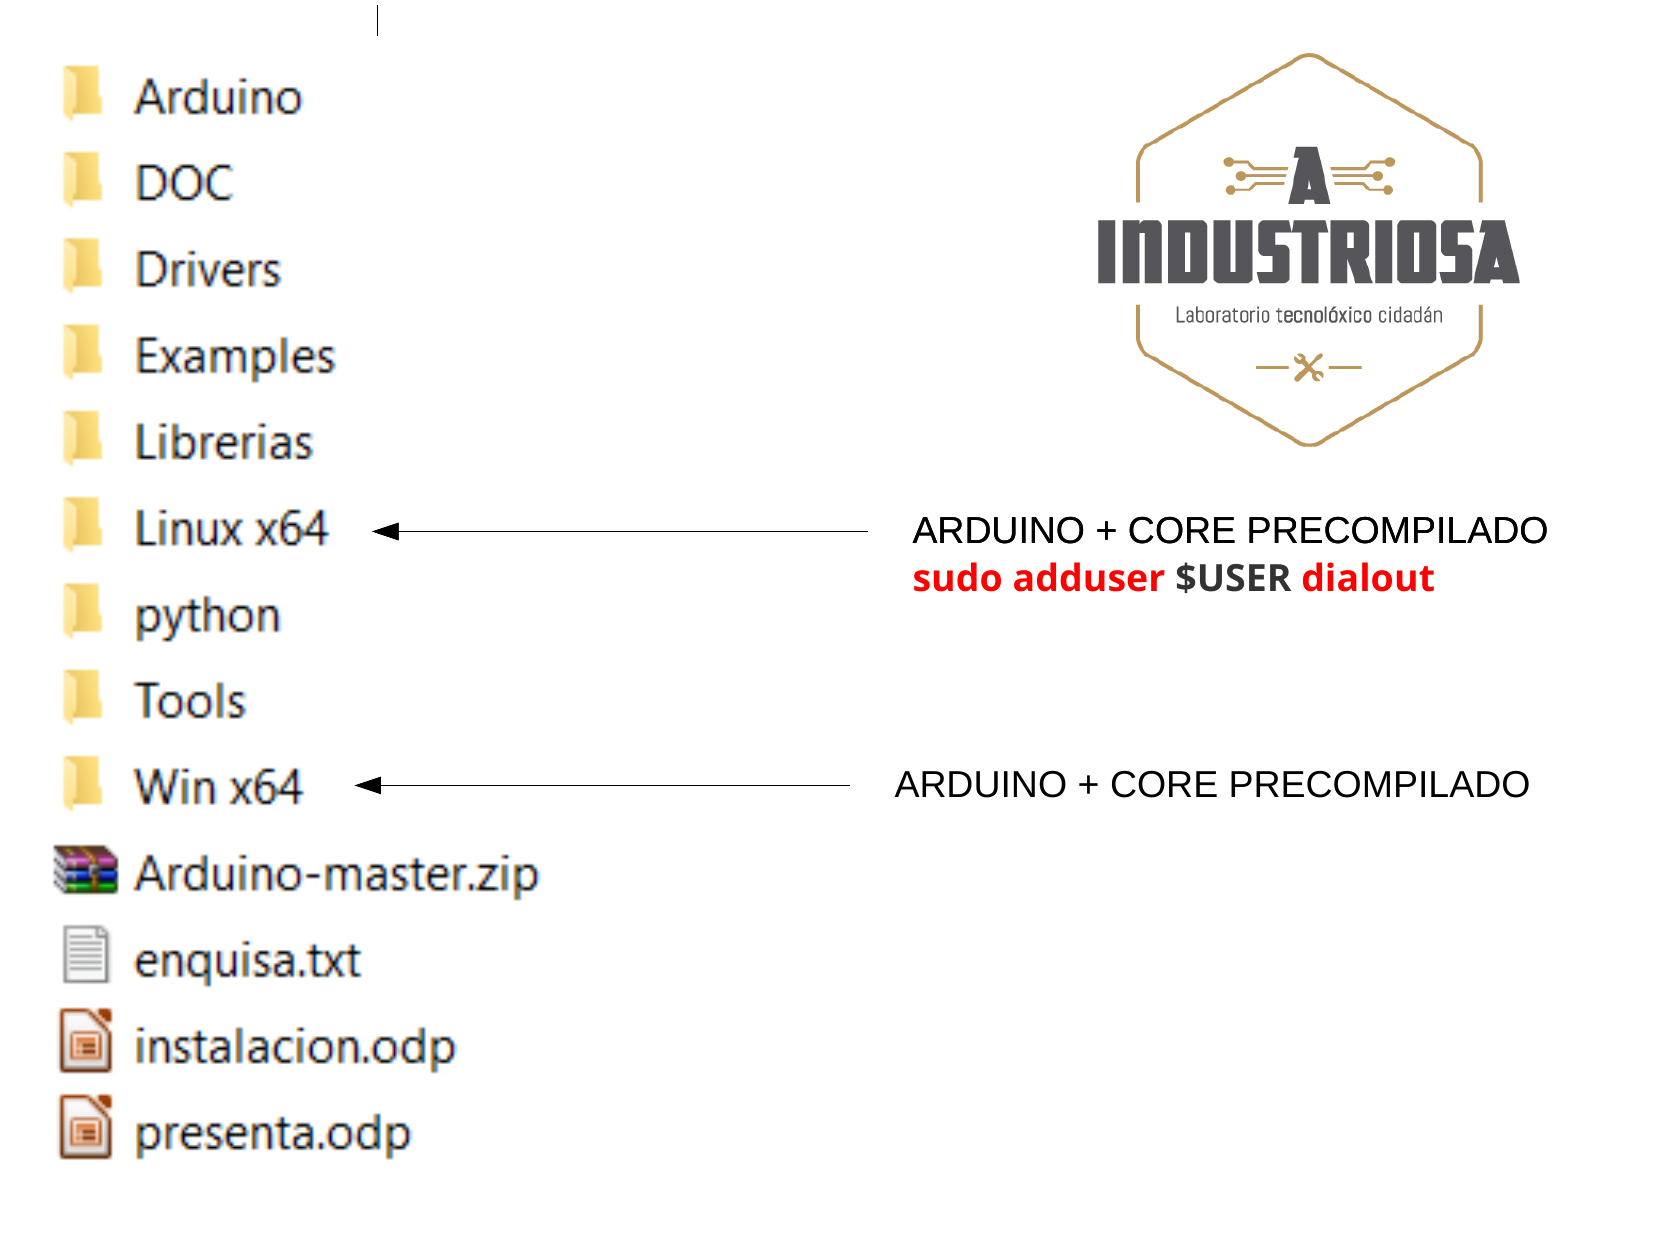

ARDUINO + CORE PRECOMPILADO
ARDUINO + CORE PRECOMPILADO
sudo adduser $USER dialout
ARDUINO + CORE PRECOMPILADO